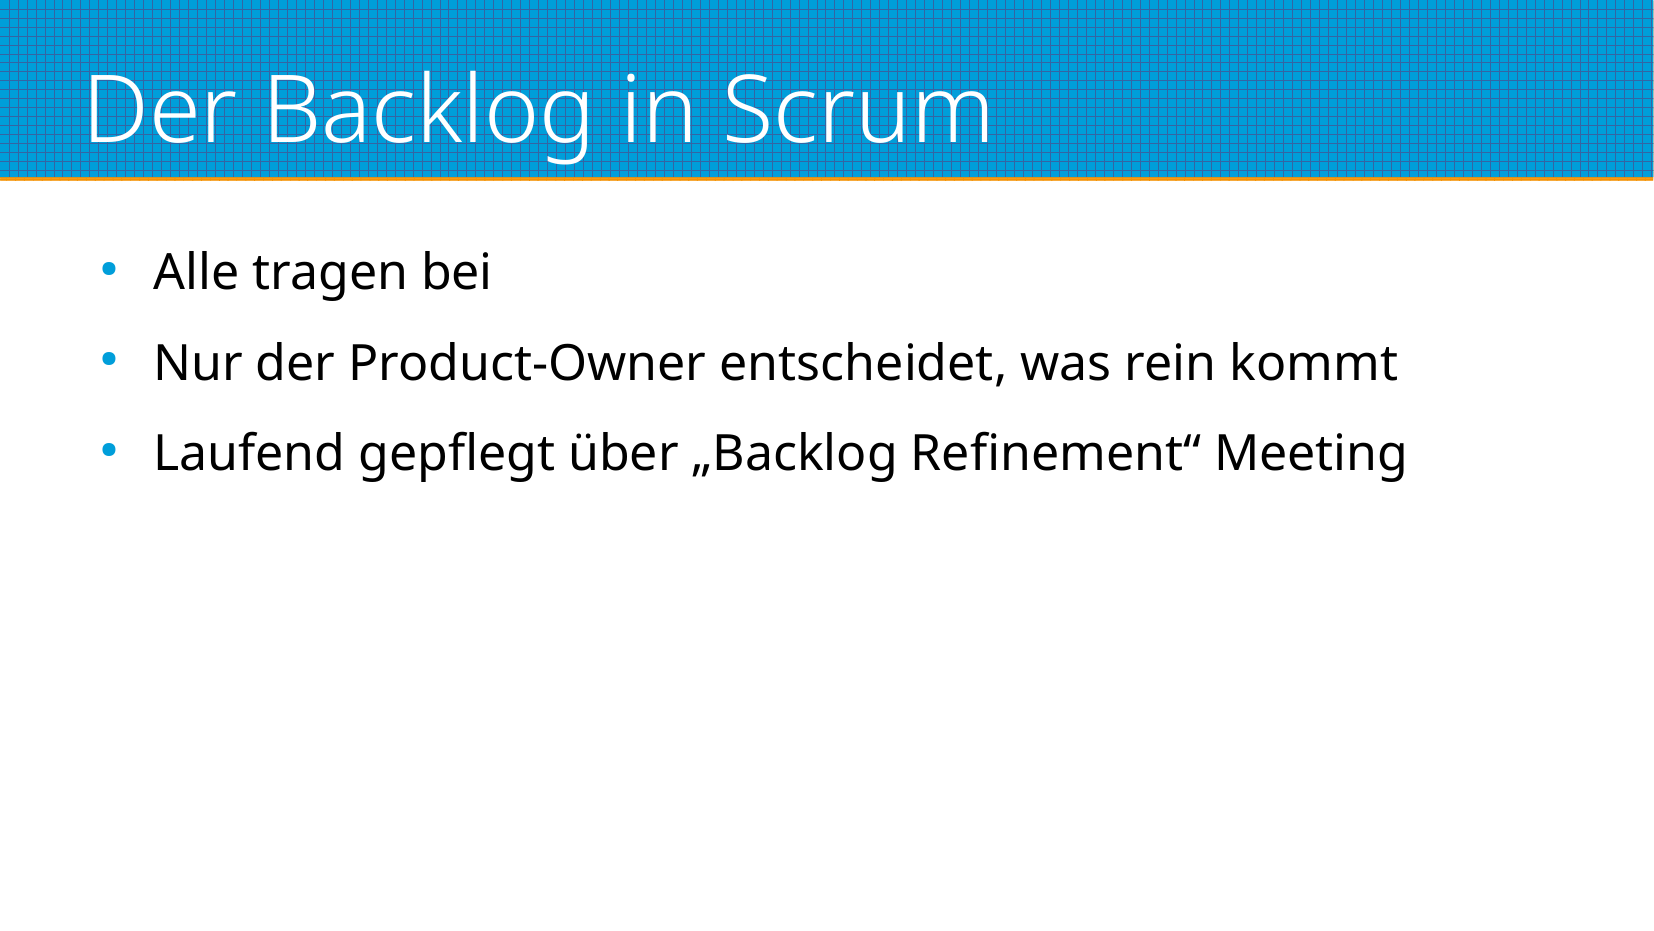

# Der Backlog in Scrum
Alle tragen bei
Nur der Product-Owner entscheidet, was rein kommt
Laufend gepflegt über „Backlog Refinement“ Meeting